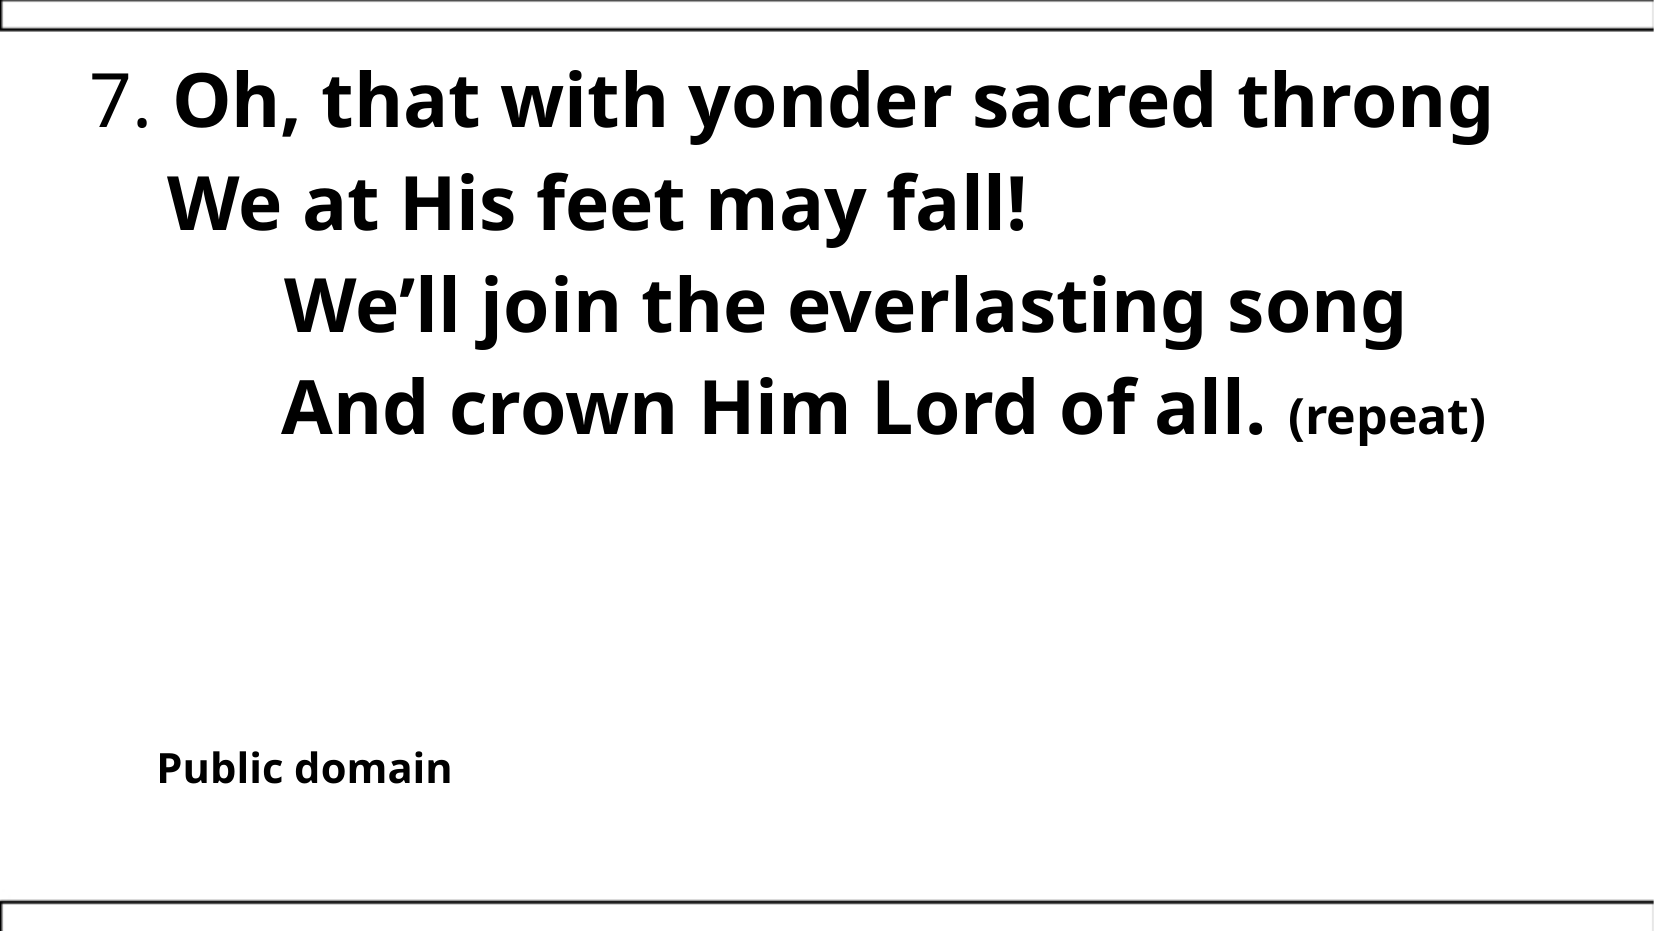

7. Oh, that with yonder sacred throng
 We at His feet may fall!
 We’ll join the everlasting song
 And crown Him Lord of all. (repeat)
 Public domain